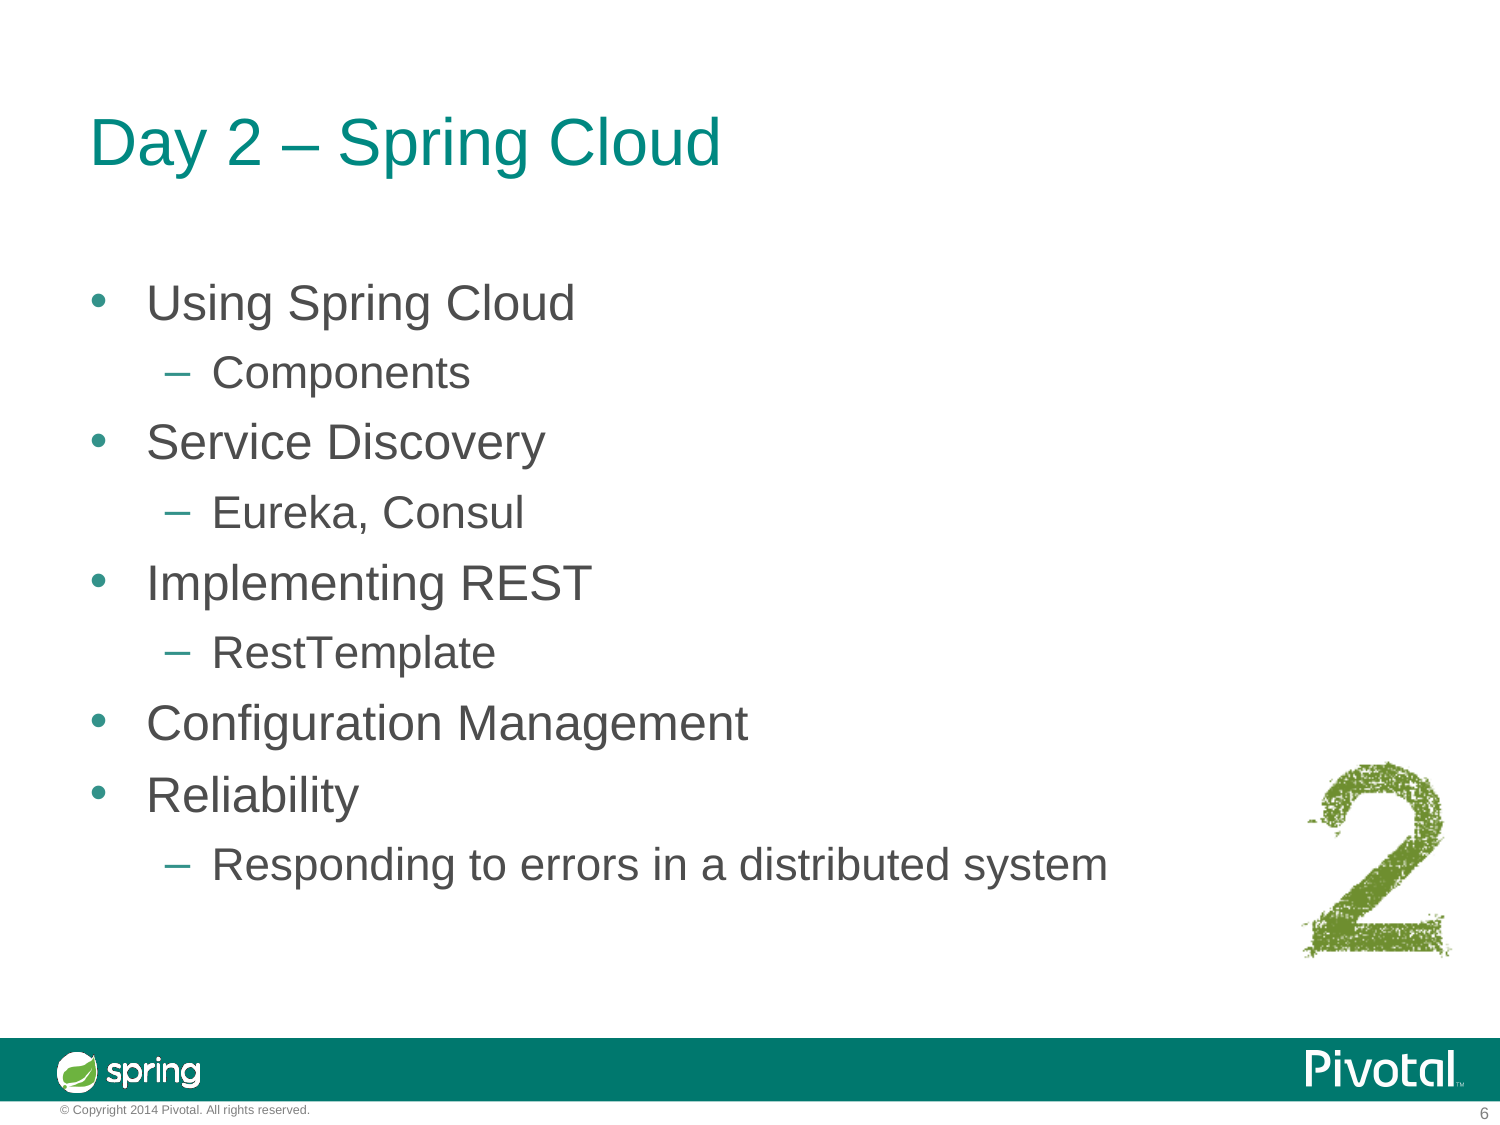

# Day 2 – Spring Cloud
Using Spring Cloud
Components
Service Discovery
Eureka, Consul
Implementing REST
RestTemplate
Configuration Management
Reliability
Responding to errors in a distributed system